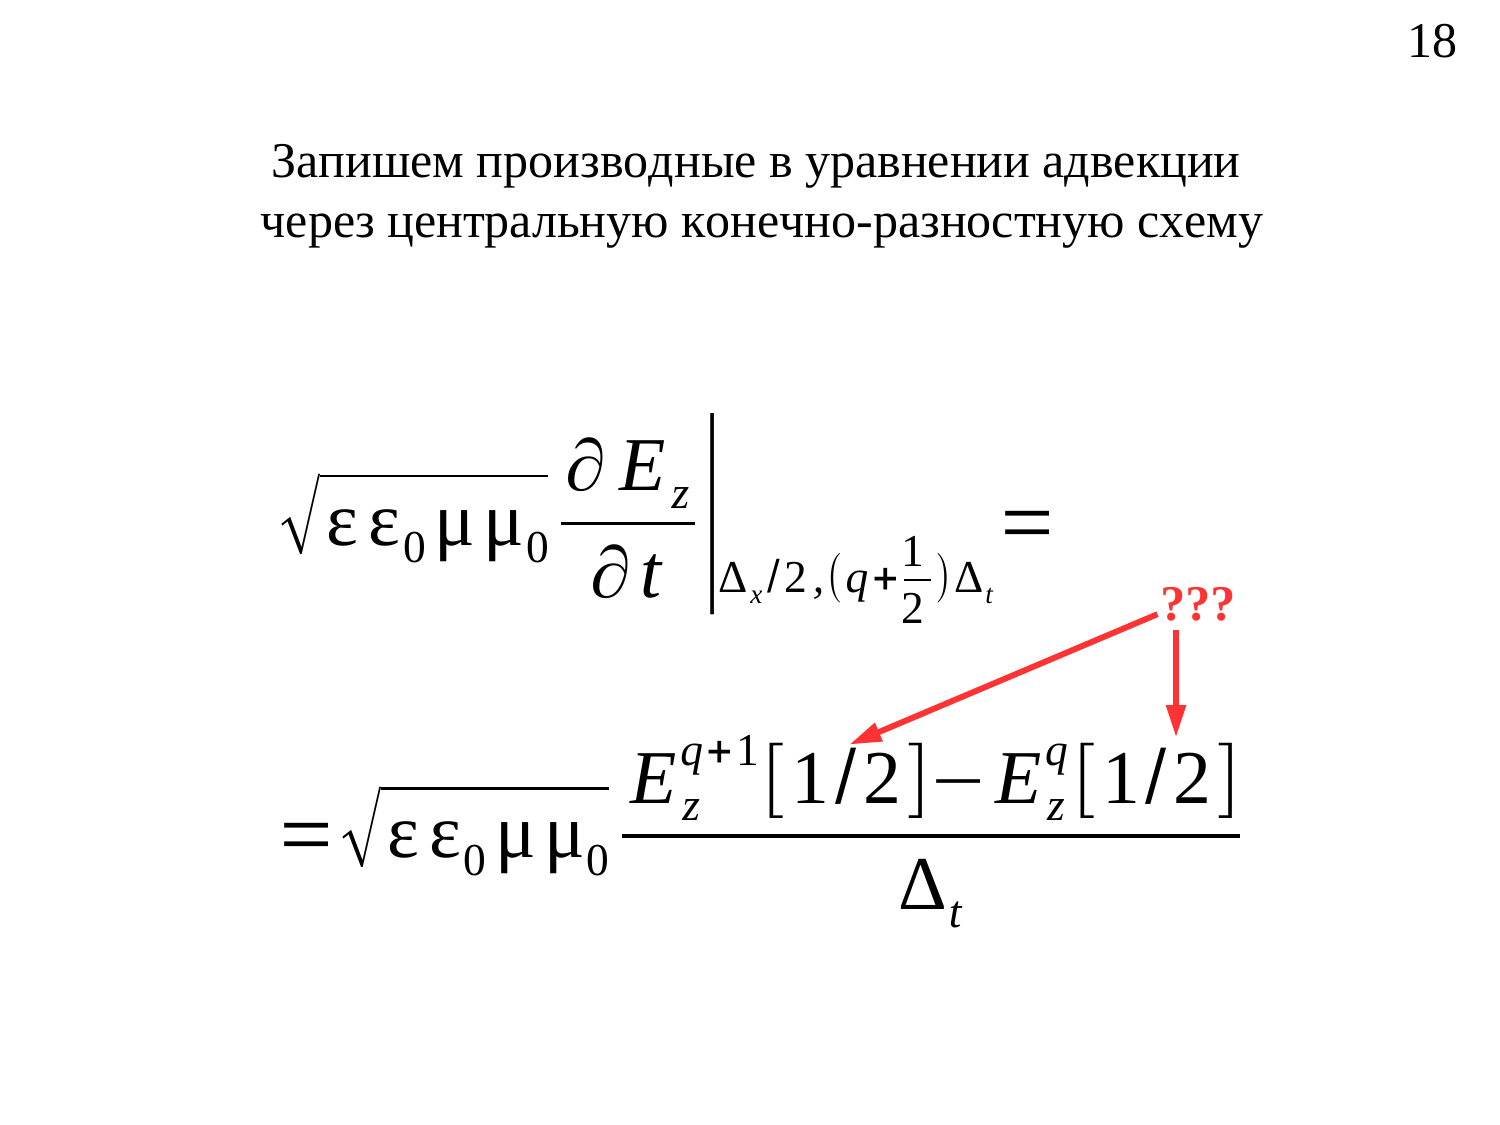

Запишем производные в уравнении адвекции
через центральную конечно-разностную схему
???